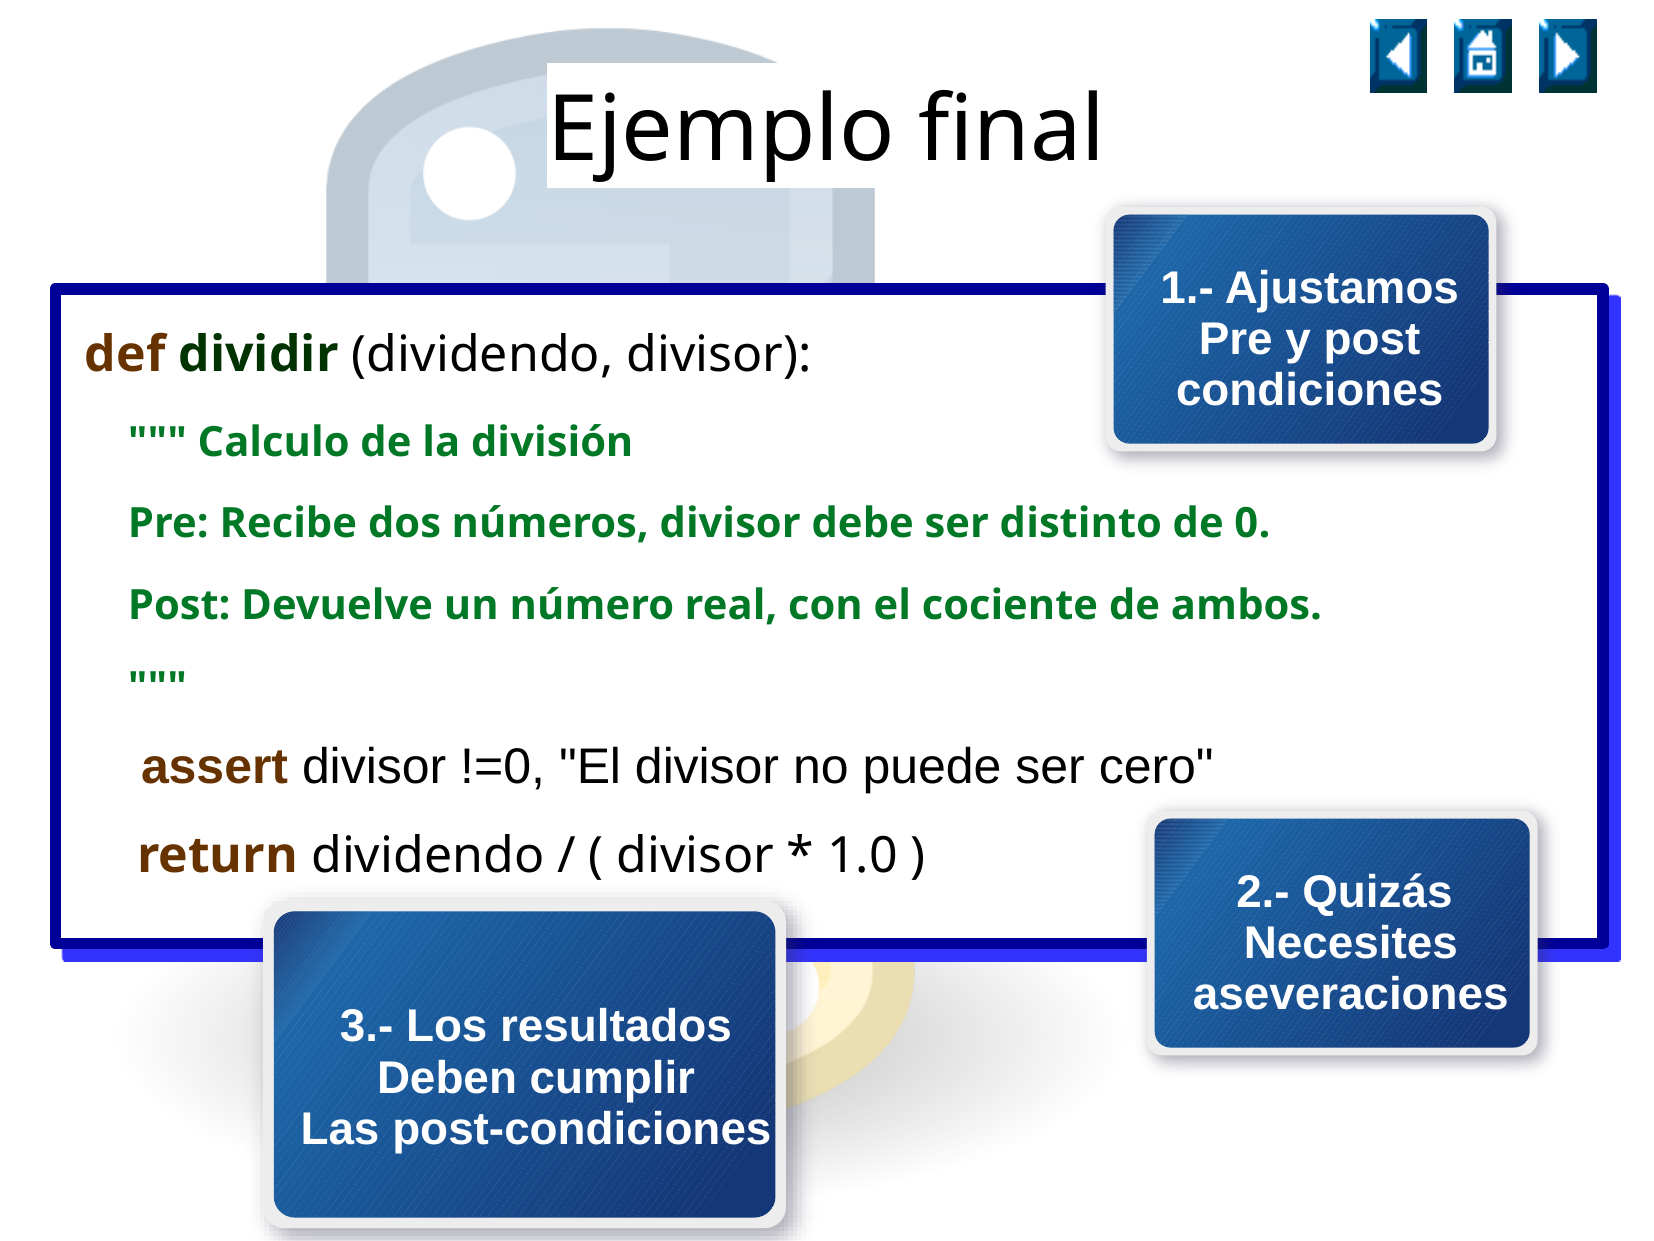

# Ejemplo final
1.- Ajustamos
Pre y post
condiciones
def dividir (dividendo, divisor):
 """ Calculo de la división
 Pre: Recibe dos números, divisor debe ser distinto de 0.
 Post: Devuelve un número real, con el cociente de ambos.
 """
 assert divisor !=0, "El divisor no puede ser cero"
 return dividendo / ( divisor * 1.0 )
2.- Quizás
Necesites
aseveraciones
3.- Los resultados
Deben cumplir
Las post-condiciones